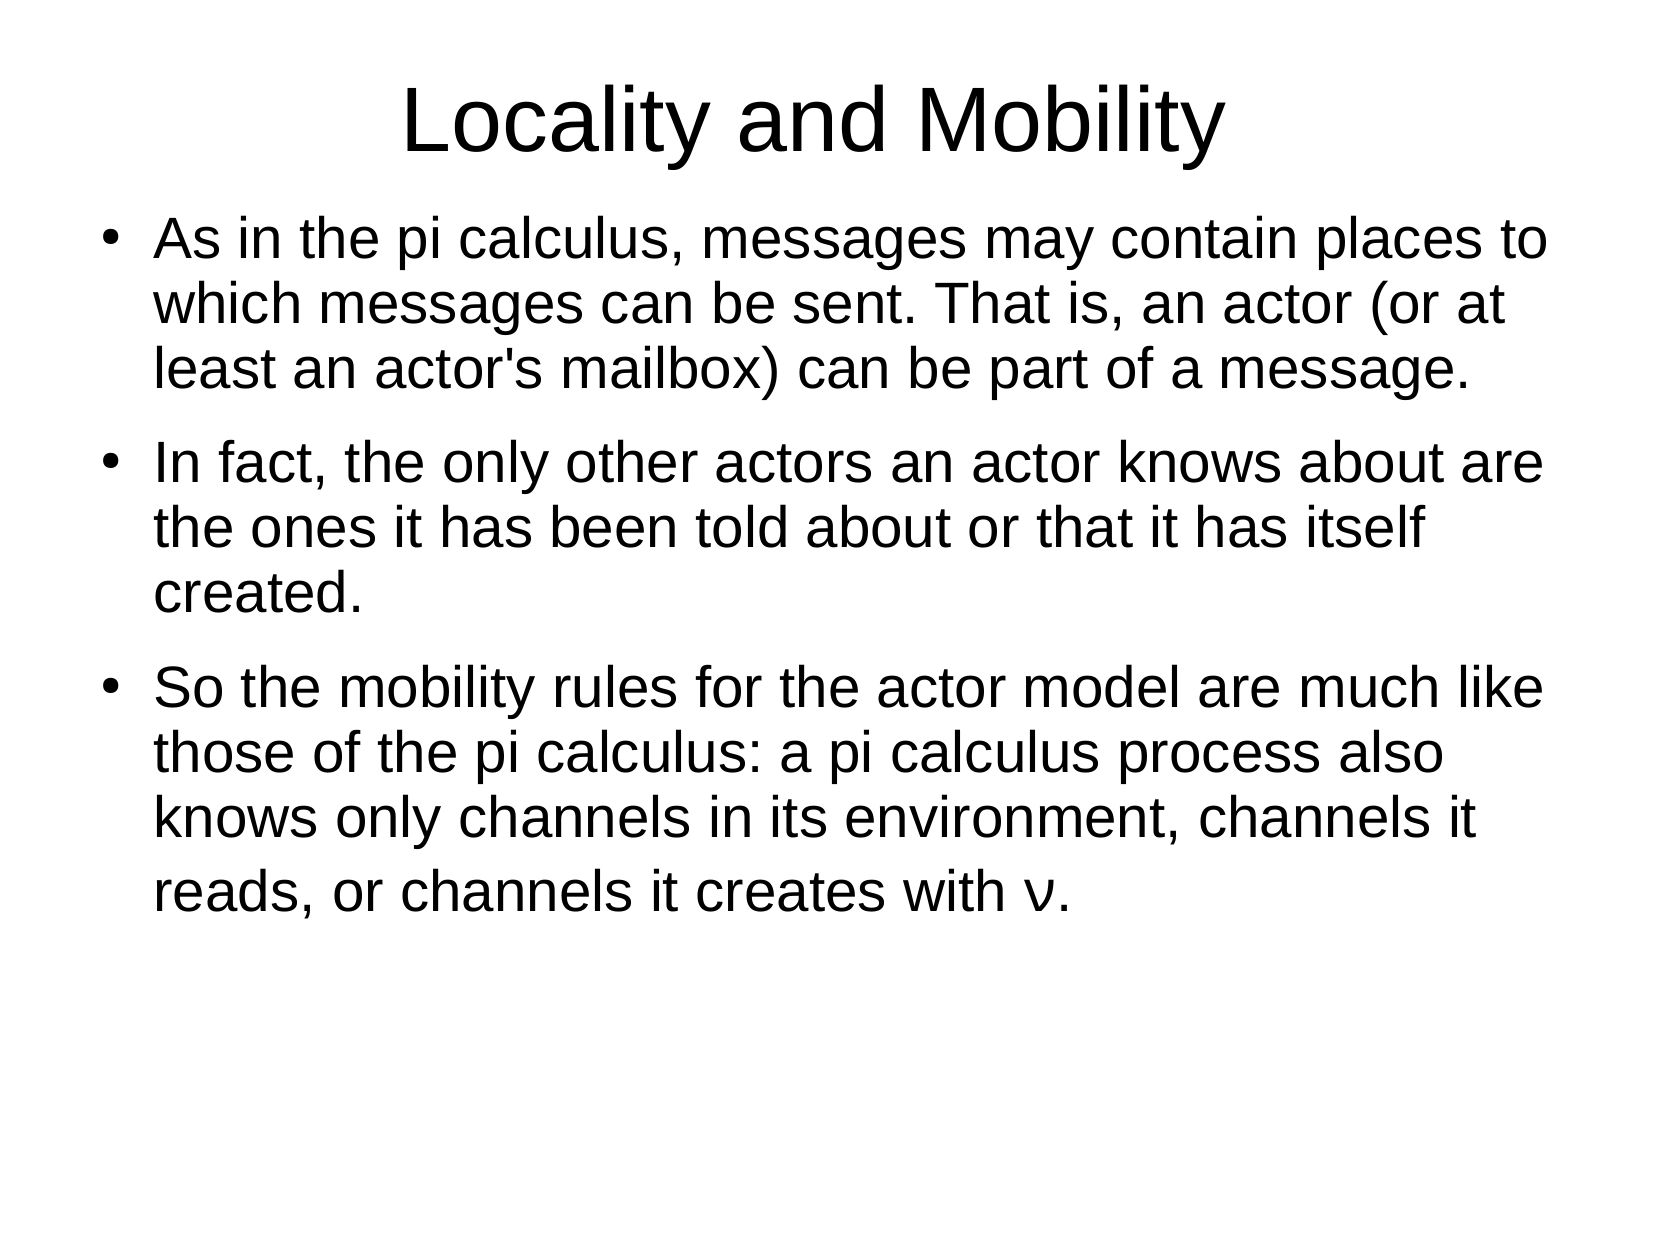

# Locality and Mobility
As in the pi calculus, messages may contain places to which messages can be sent. That is, an actor (or at least an actor's mailbox) can be part of a message.
In fact, the only other actors an actor knows about are the ones it has been told about or that it has itself created.
So the mobility rules for the actor model are much like those of the pi calculus: a pi calculus process also knows only channels in its environment, channels it reads, or channels it creates with ν.